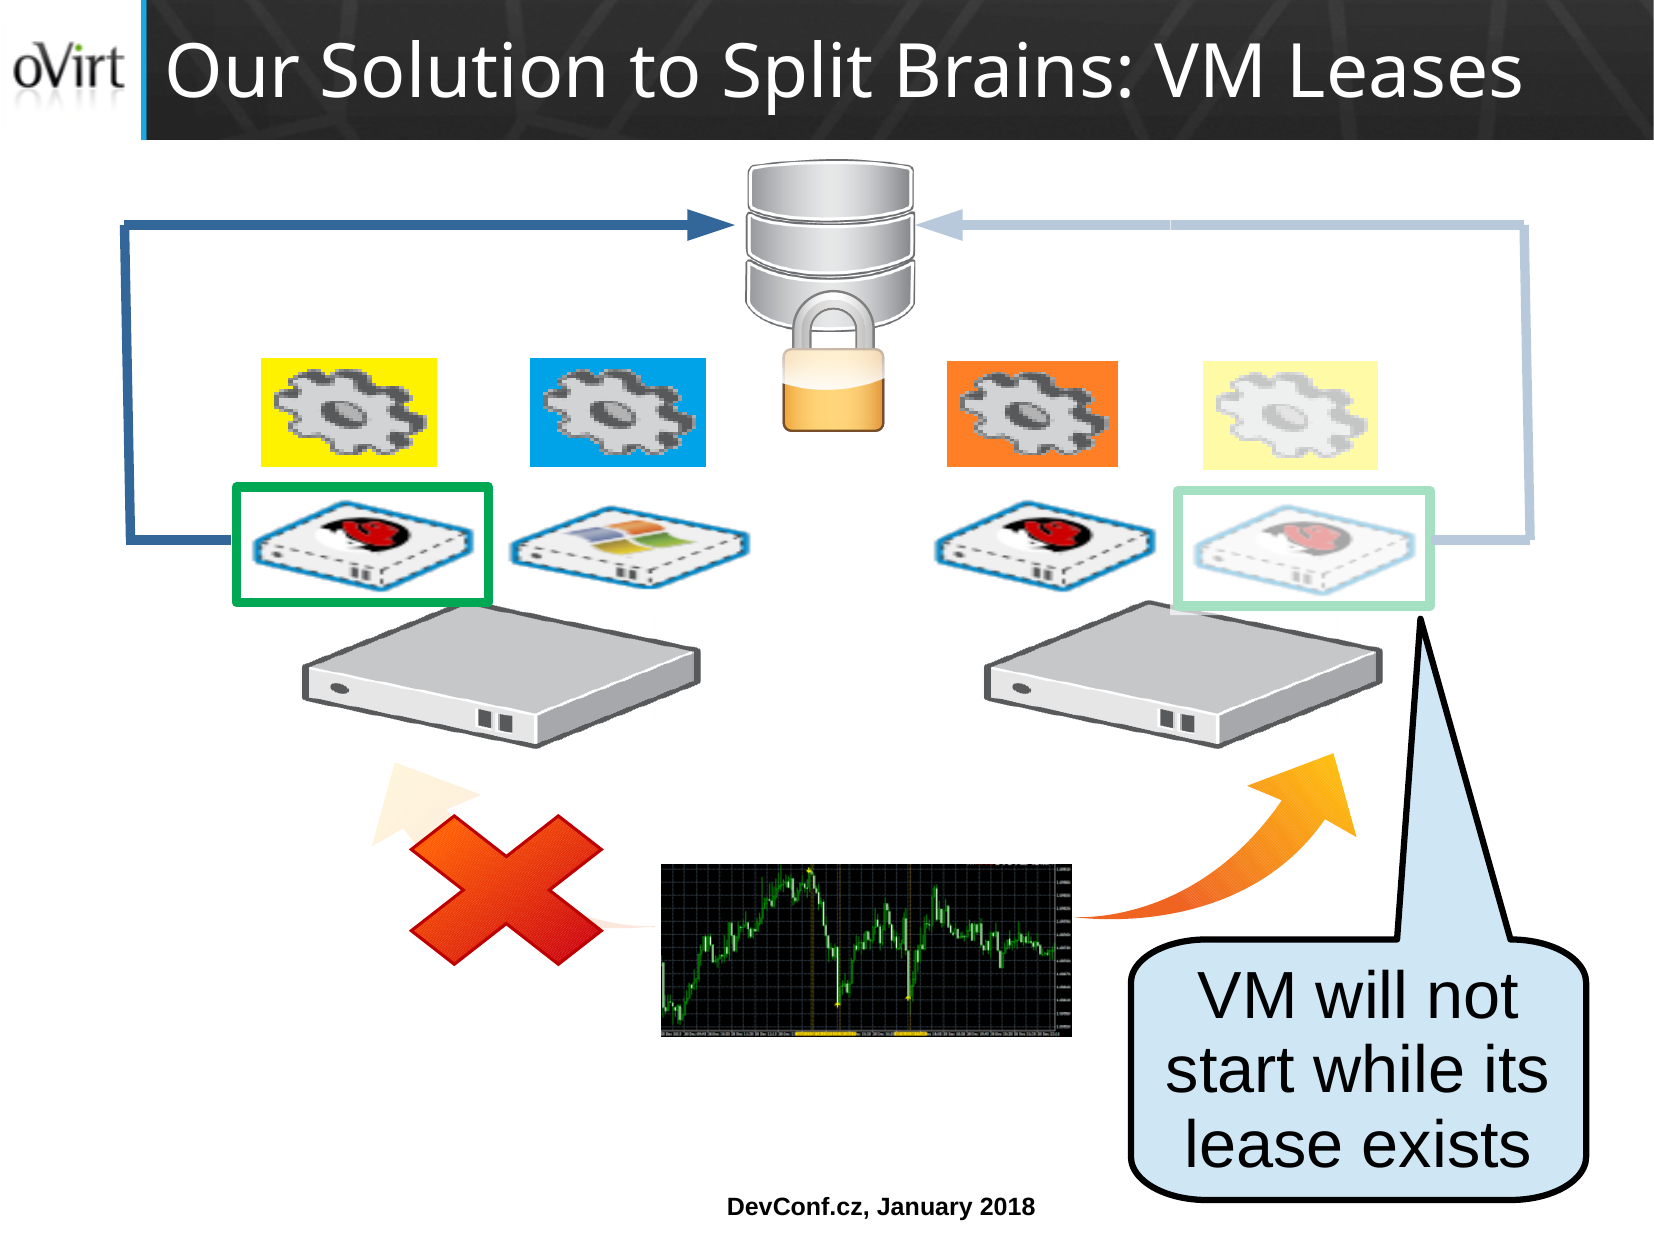

# Our Solution to Split Brains: VM Leases
VM will not
start while its
lease exists